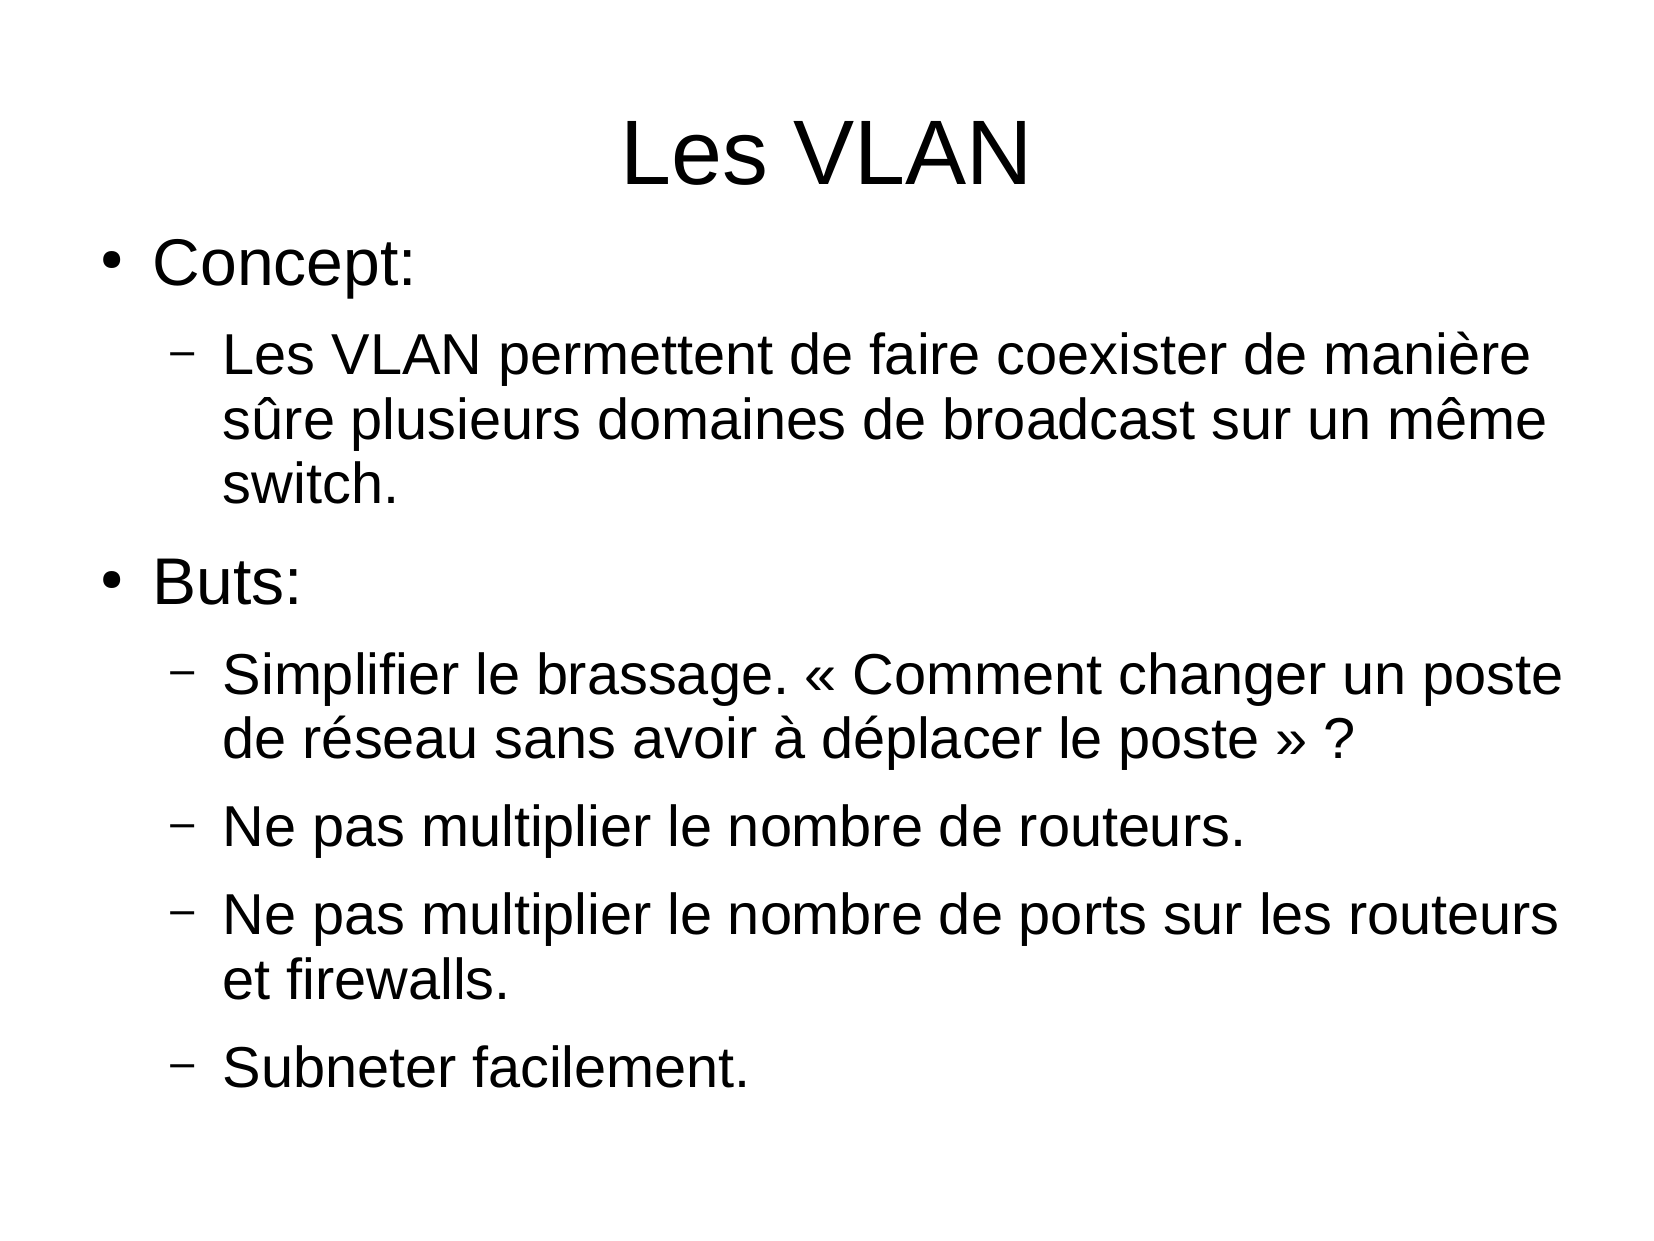

# Les VLAN
Concept:
Les VLAN permettent de faire coexister de manière sûre plusieurs domaines de broadcast sur un même switch.
Buts:
Simplifier le brassage. « Comment changer un poste de réseau sans avoir à déplacer le poste » ?
Ne pas multiplier le nombre de routeurs.
Ne pas multiplier le nombre de ports sur les routeurs et firewalls.
Subneter facilement.